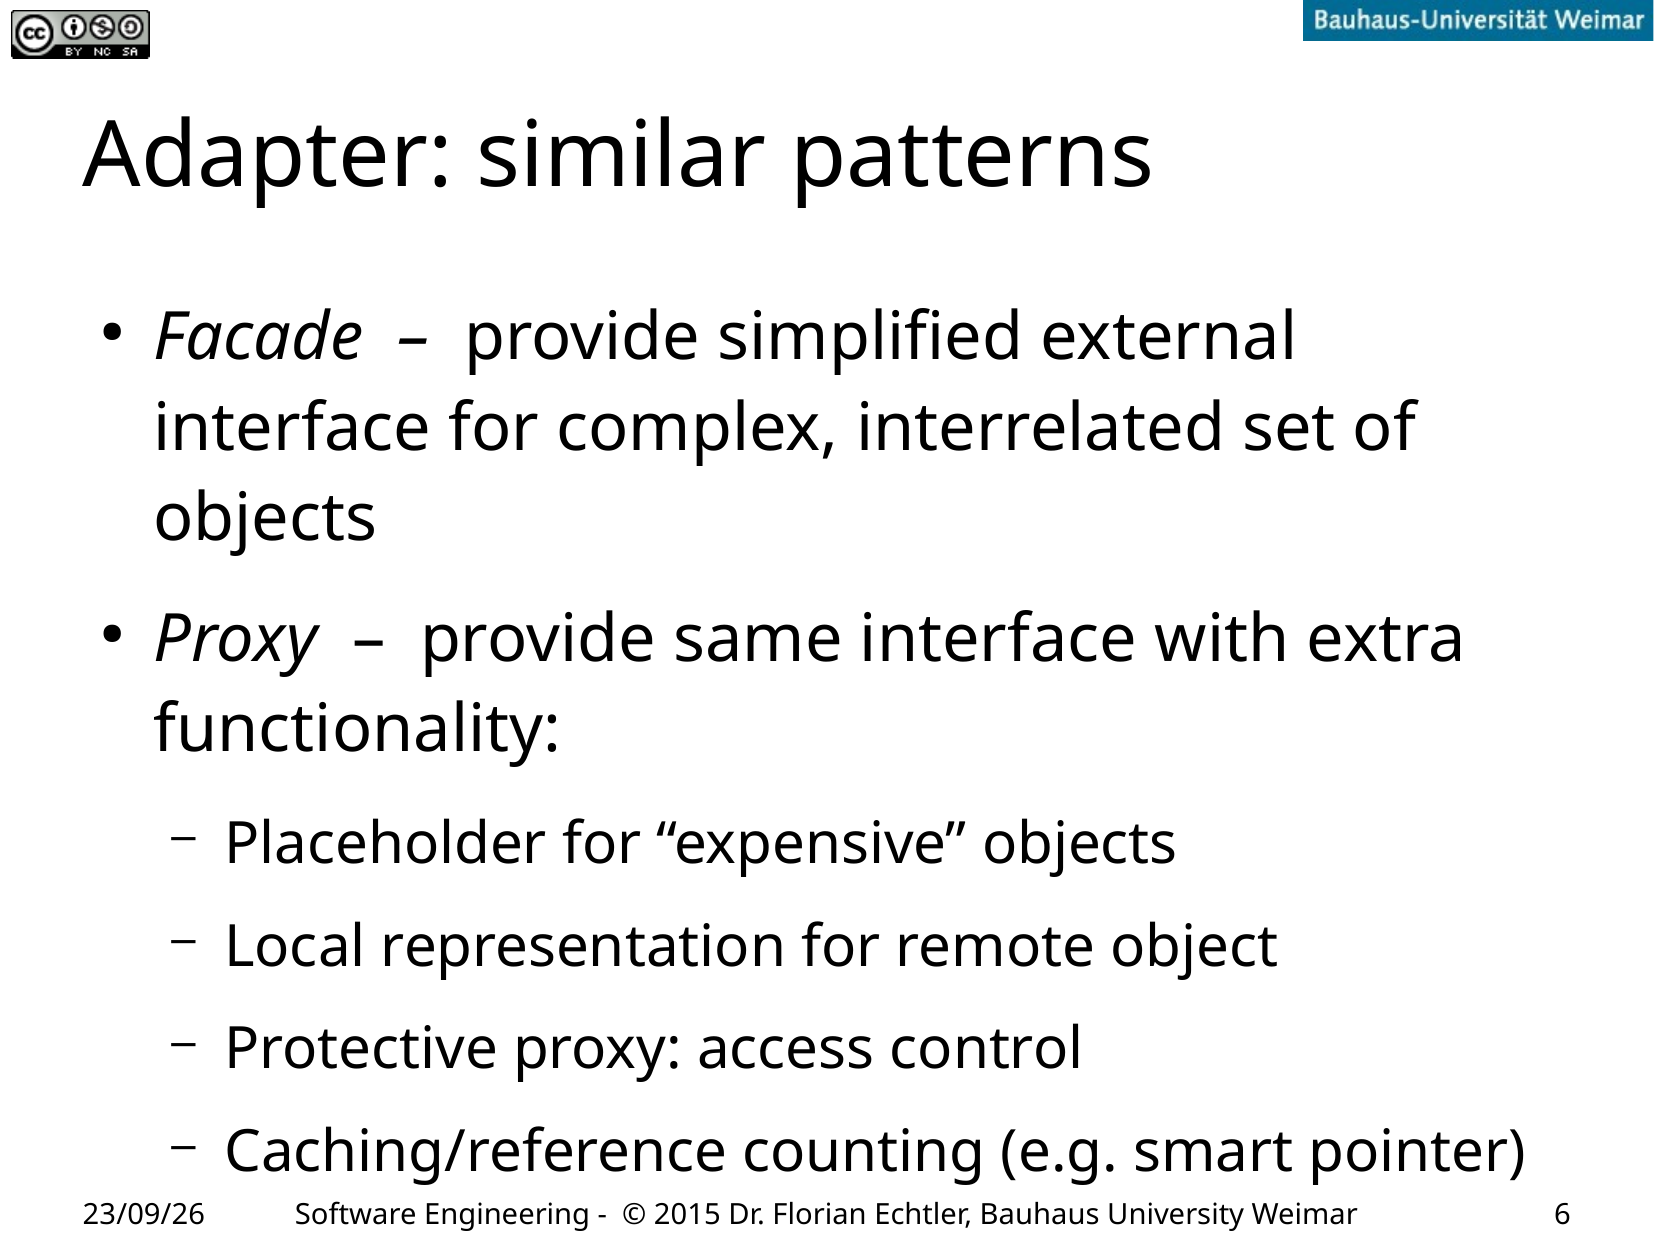

# Adapter: similar patterns
Facade – provide simplified external interface for complex, interrelated set of objects
Proxy – provide same interface with extra functionality:
Placeholder for “expensive” objects
Local representation for remote object
Protective proxy: access control
Caching/reference counting (e.g. smart pointer)
Software Engineering - © 2015 Dr. Florian Echtler, Bauhaus University Weimar
6